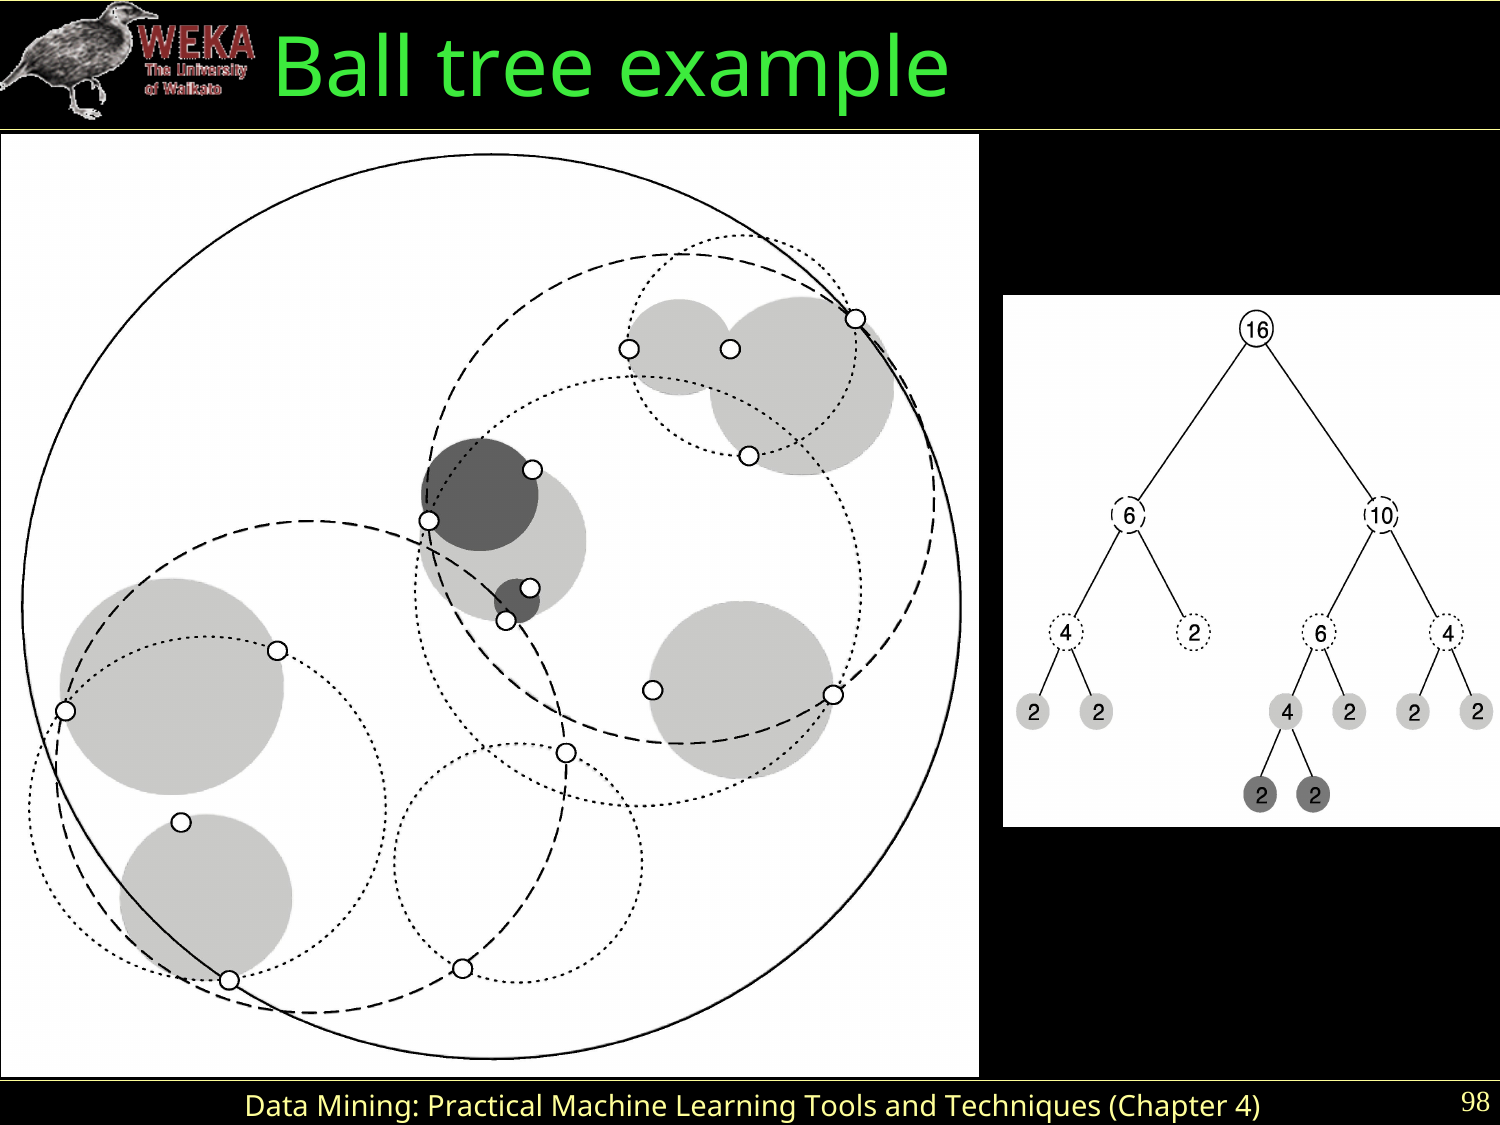

# Ball tree example
Data Mining: Practical Machine Learning Tools and Techniques (Chapter 4)
98